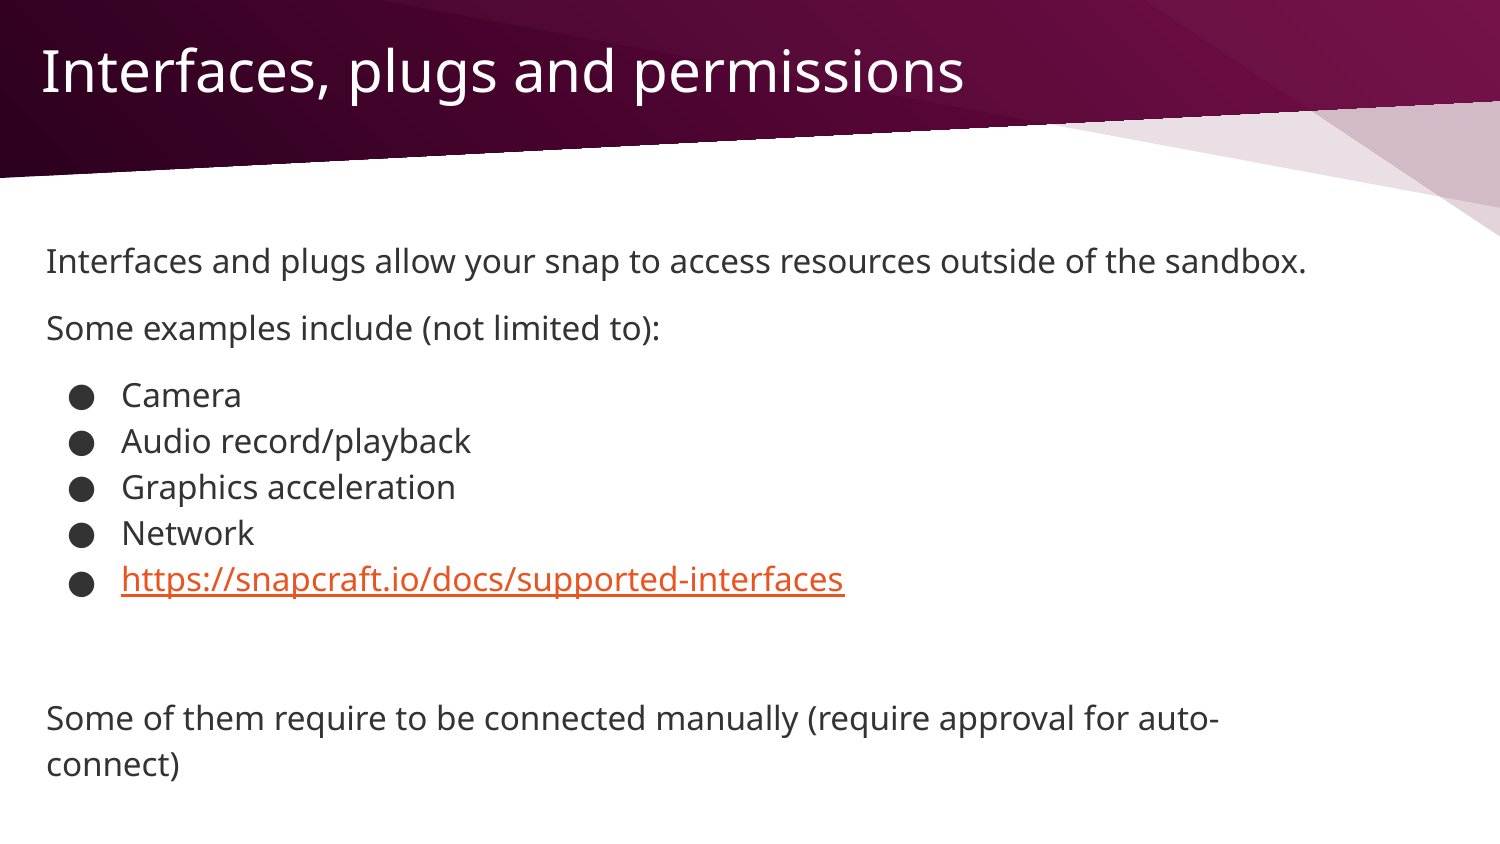

Interfaces, plugs and permissions
# Interfaces and plugs allow your snap to access resources outside of the sandbox.
Some examples include (not limited to):
Camera
Audio record/playback
Graphics acceleration
Network
https://snapcraft.io/docs/supported-interfaces
Some of them require to be connected manually (require approval for auto-connect)